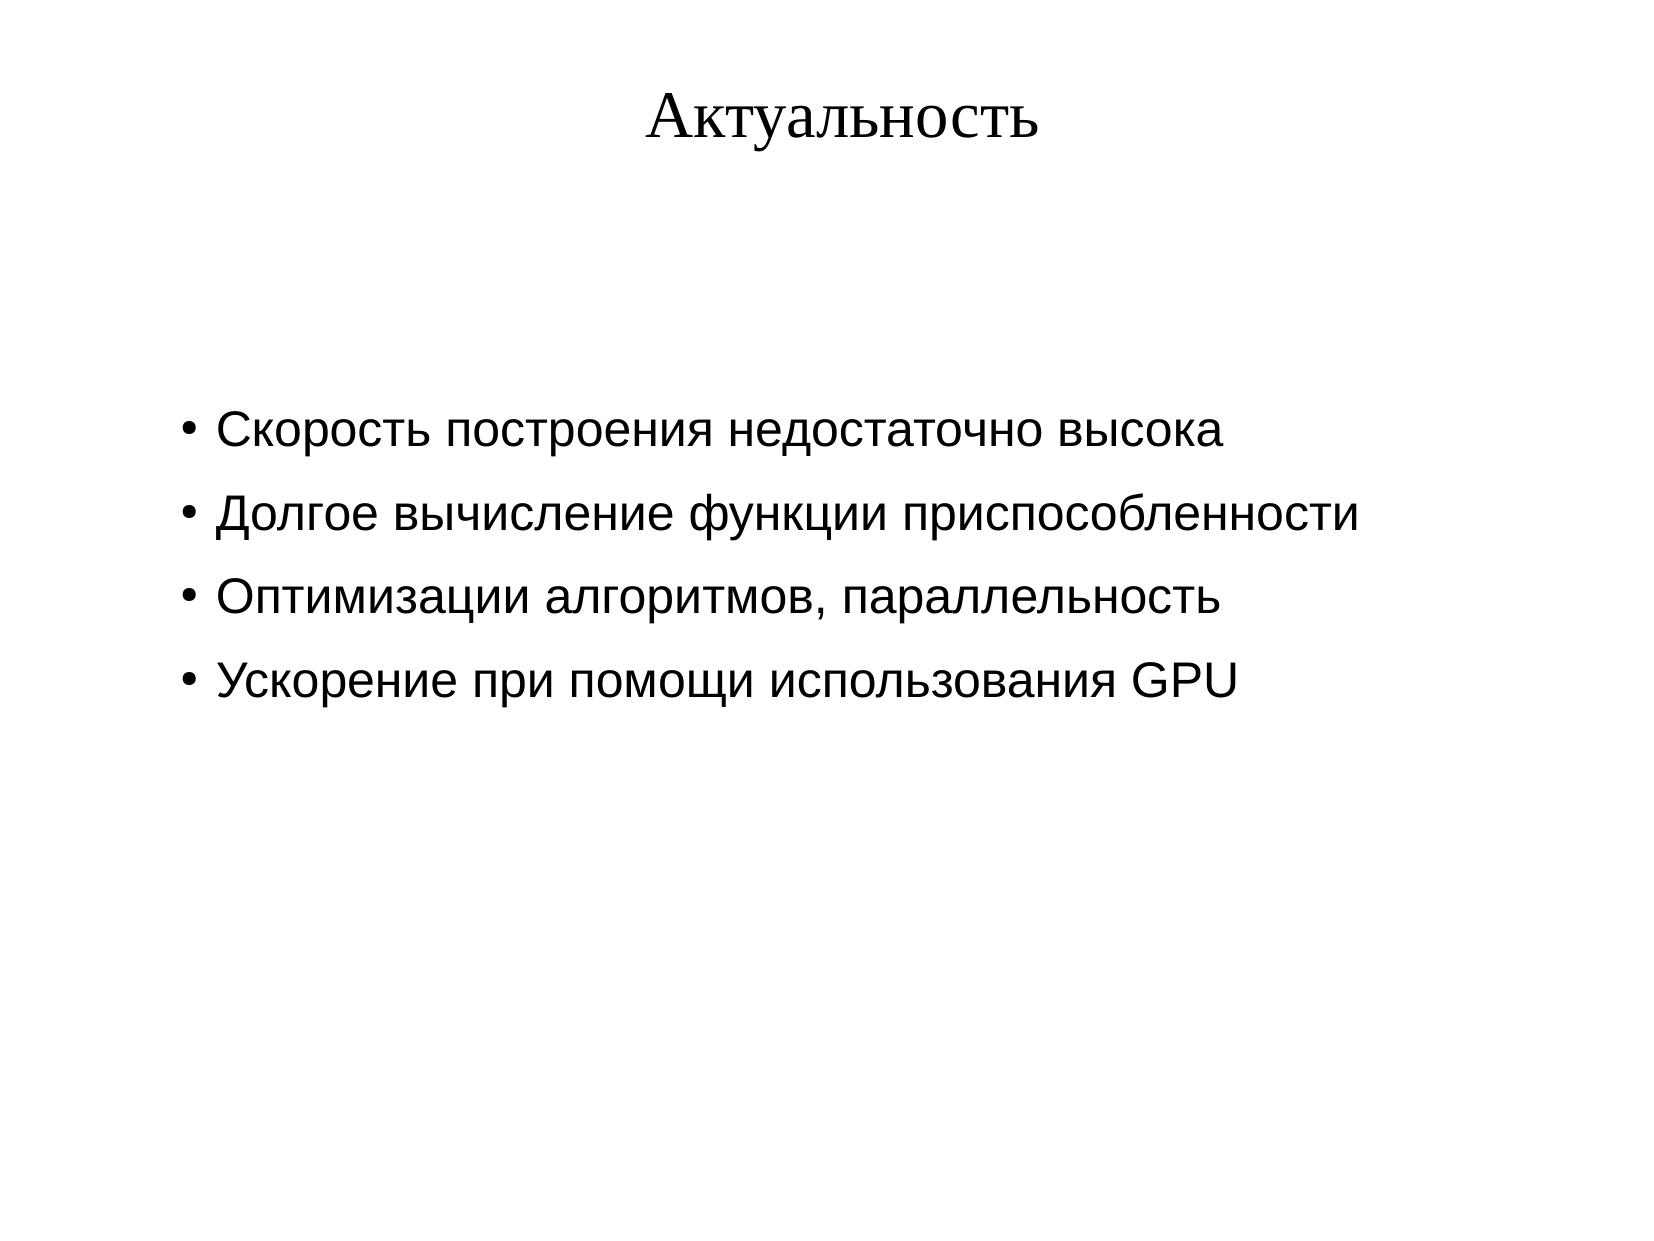

Актуальность
Скорость построения недостаточно высока
Долгое вычисление функции приспособленности
Оптимизации алгоритмов, параллельность
Ускорение при помощи использования GPU